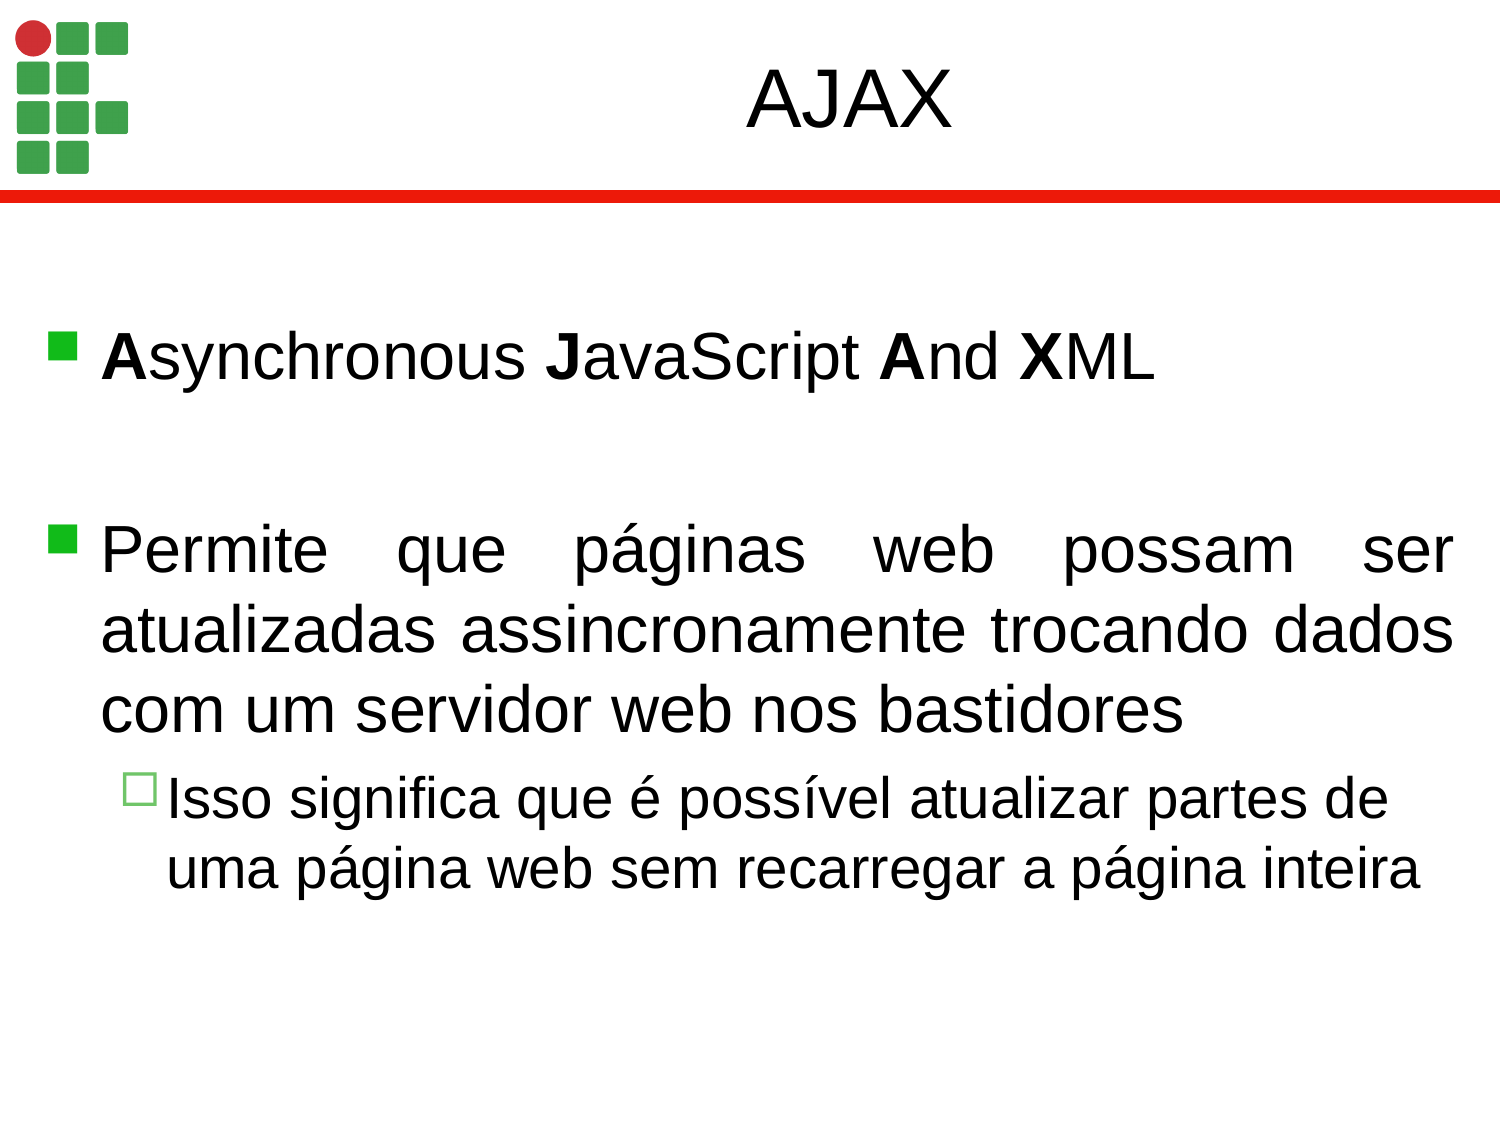

# AJAX
Asynchronous JavaScript And XML
Permite que páginas web possam ser atualizadas assincronamente trocando dados com um servidor web nos bastidores
Isso significa que é possível atualizar partes de uma página web sem recarregar a página inteira